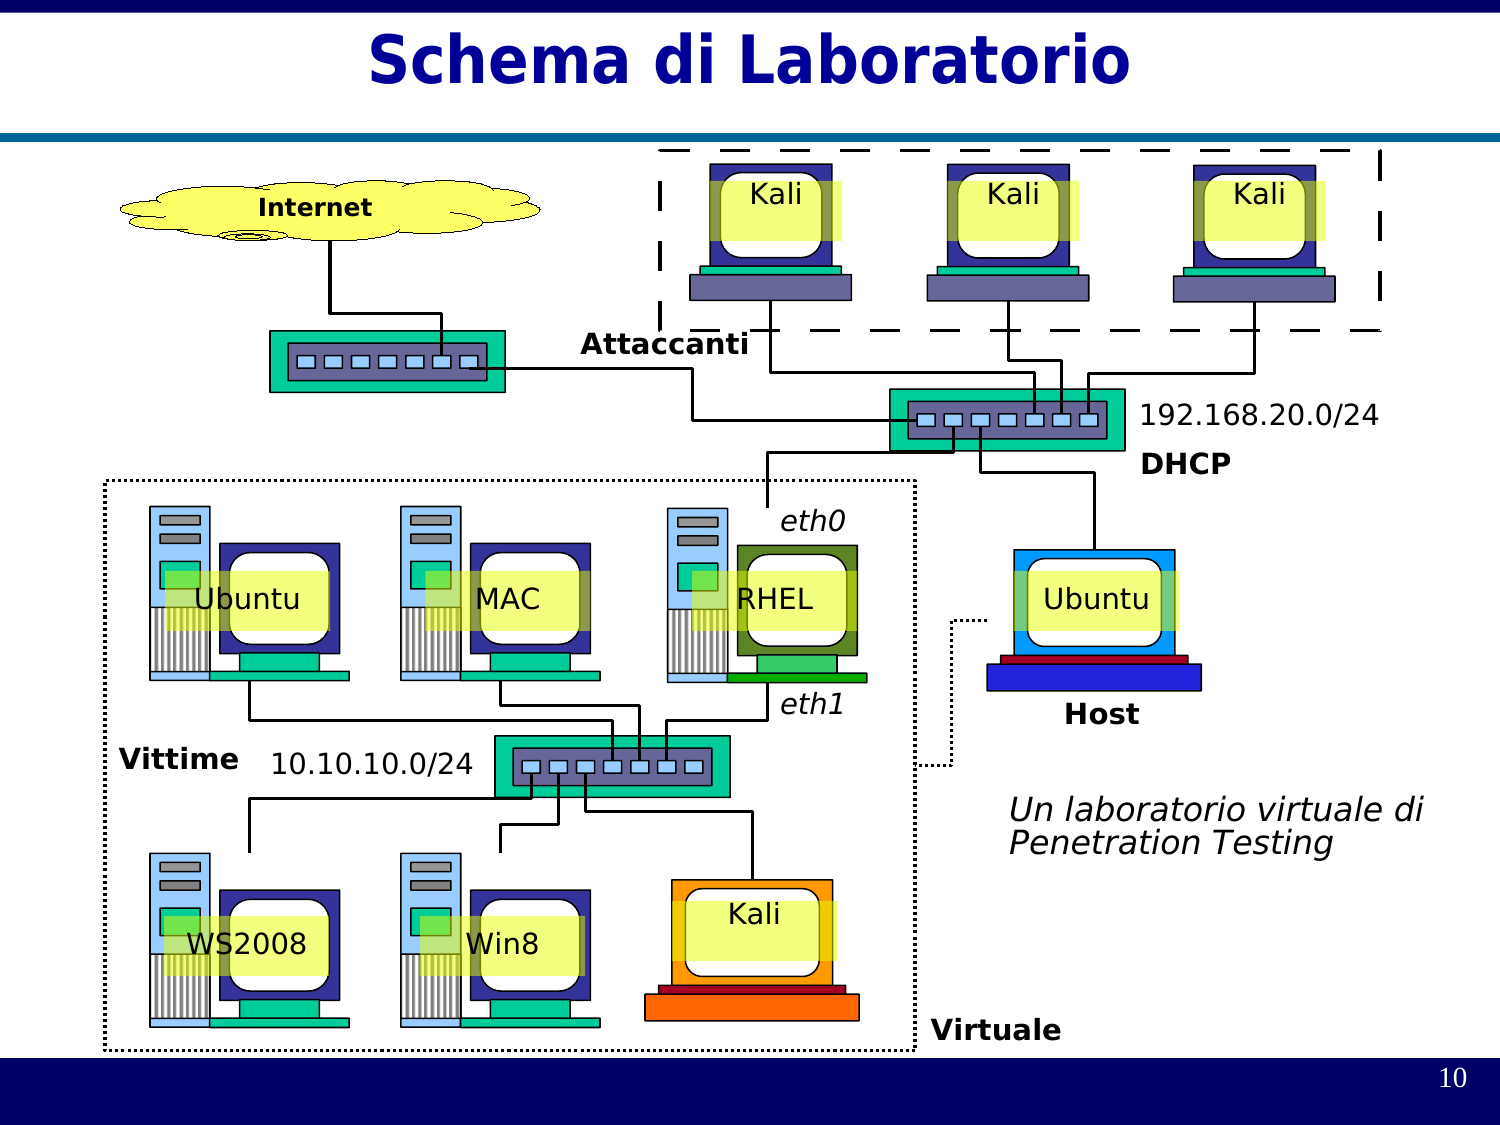

# Schema di Laboratorio
Internet
Kali
Kali
Kali
Attaccanti
192.168.20.0/24
DHCP
eth0
Ubuntu
MAC
RHEL
Ubuntu
eth1
Host
Vittime
10.10.10.0/24
Un laboratorio virtuale di
Penetration Testing
Kali
WS2008
Win8
Virtuale